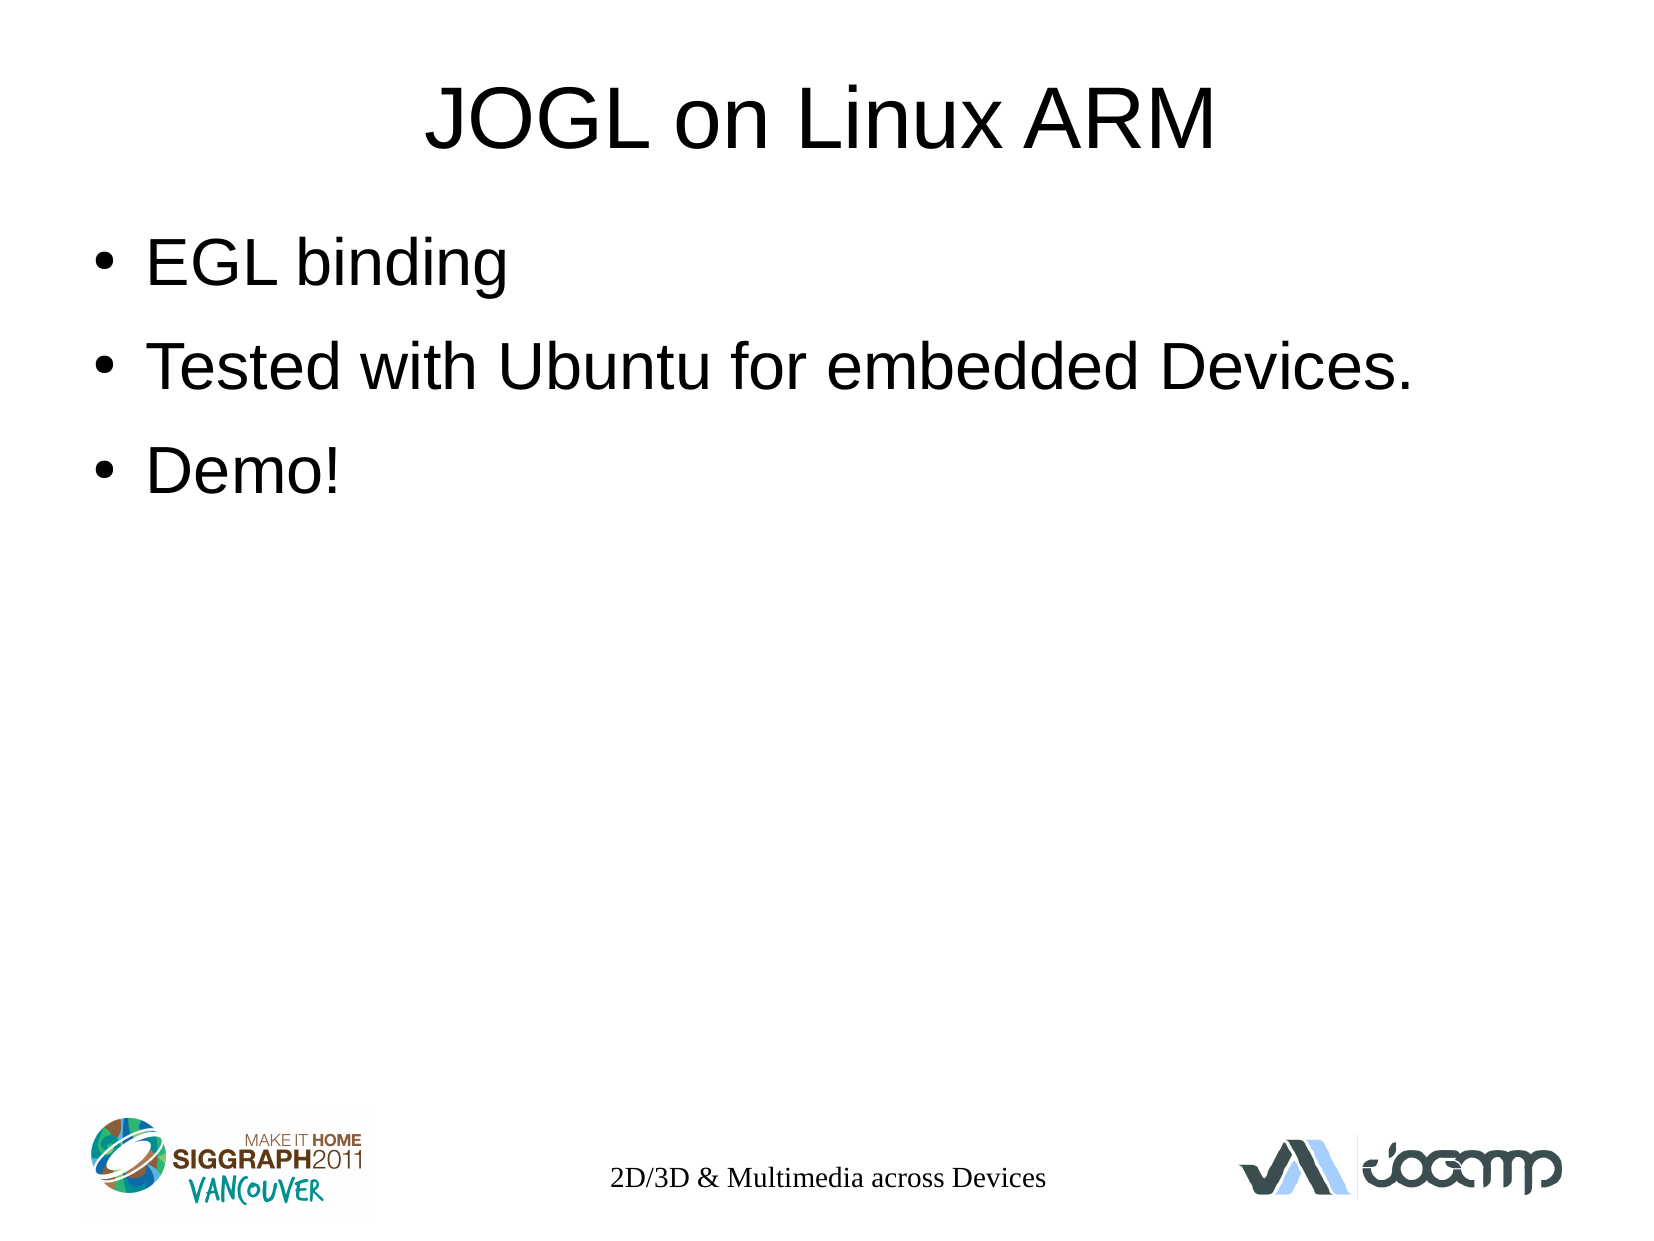

# JOGL on Linux ARM
EGL binding
Tested with Ubuntu for embedded Devices.
Demo!
2D/3D & Multimedia across Devices